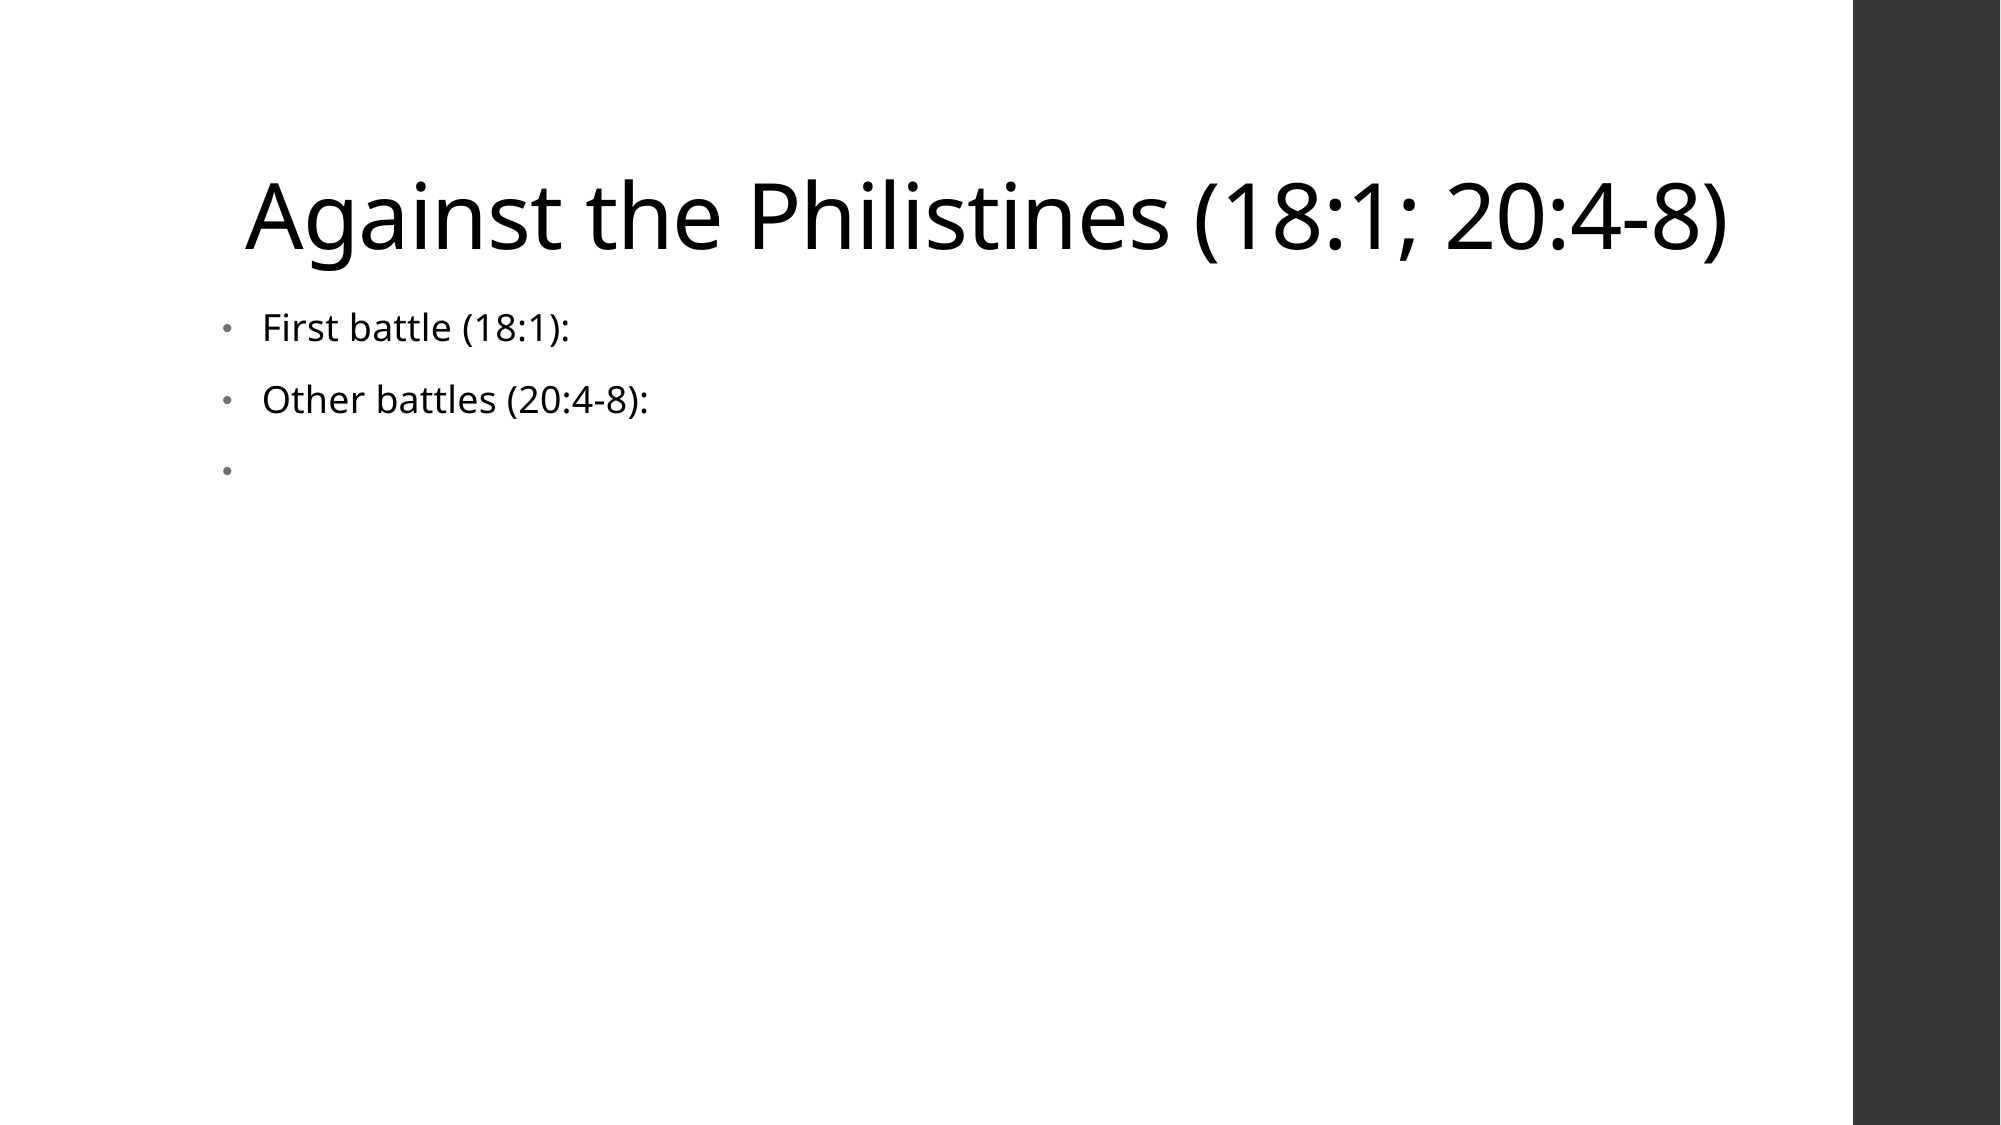

# Against the Philistines (18:1; 20:4-8)
 First battle (18:1):
 Other battles (20:4-8):